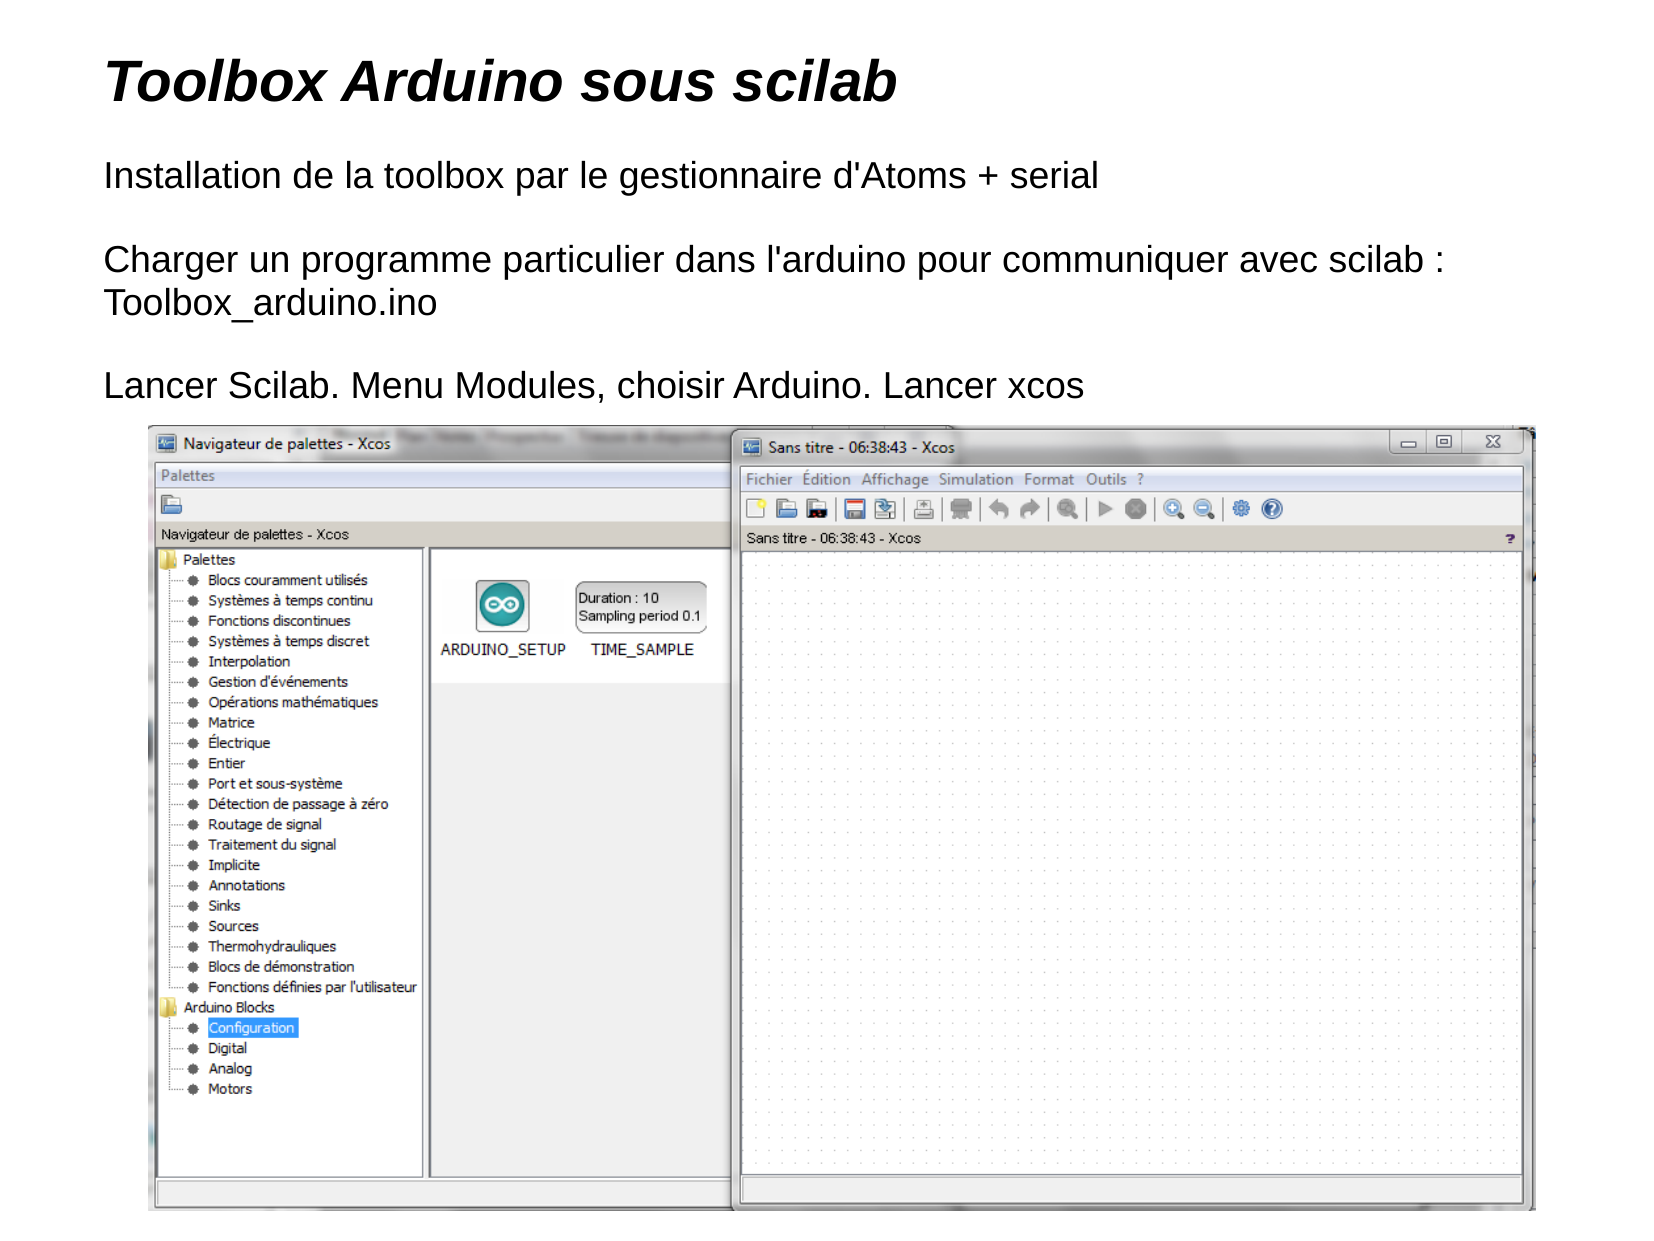

Toolbox Arduino sous scilab
Installation de la toolbox par le gestionnaire d'Atoms + serial
Charger un programme particulier dans l'arduino pour communiquer avec scilab : Toolbox_arduino.ino
Lancer Scilab. Menu Modules, choisir Arduino. Lancer xcos